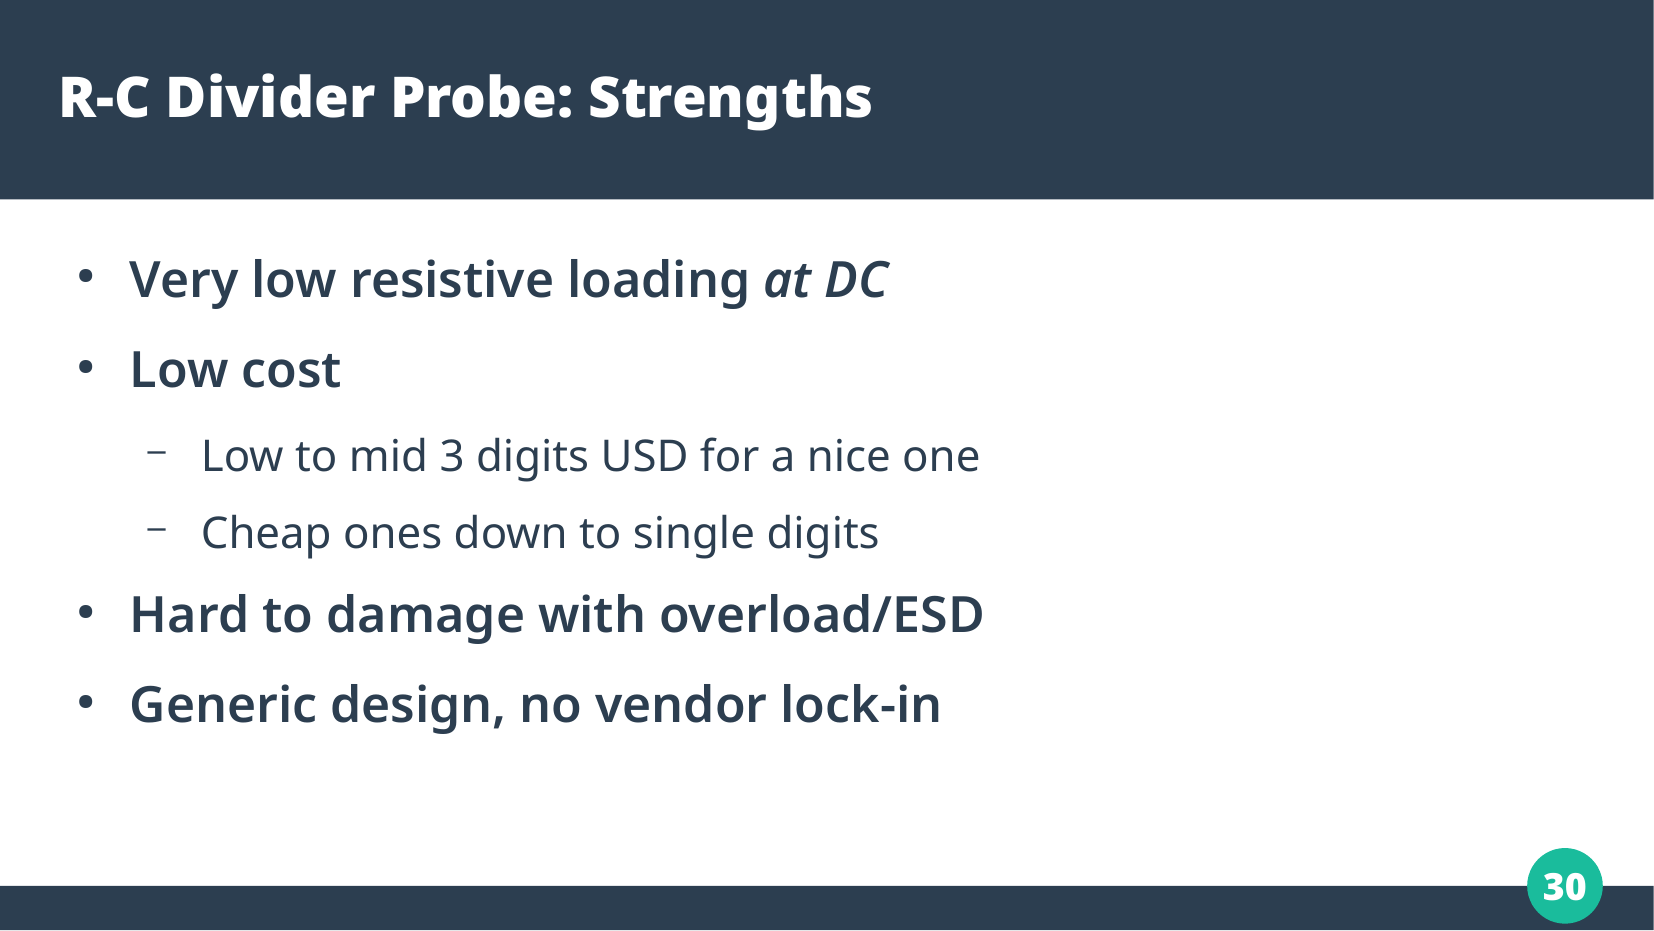

# R-C Divider Probe: Strengths
Very low resistive loading at DC
Low cost
Low to mid 3 digits USD for a nice one
Cheap ones down to single digits
Hard to damage with overload/ESD
Generic design, no vendor lock-in